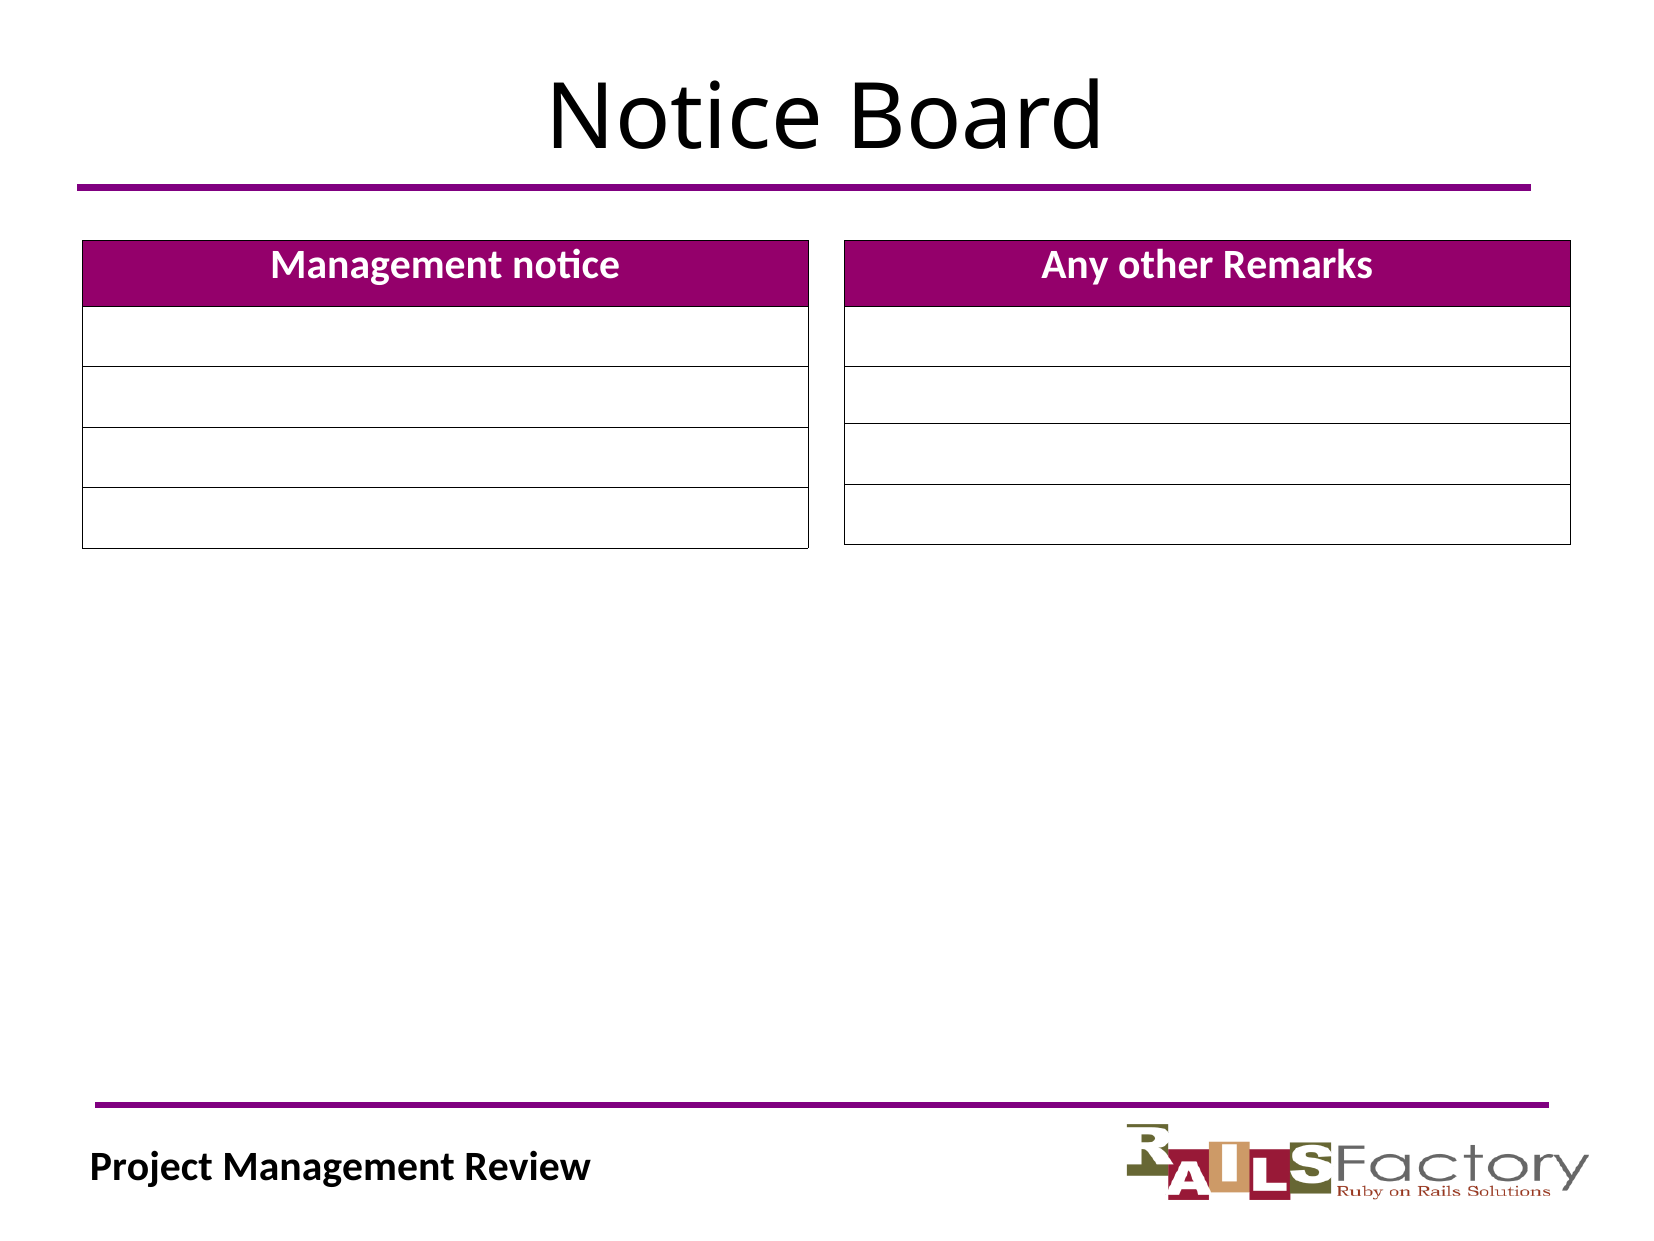

# Notice Board
| Management notice |
| --- |
| |
| |
| |
| |
| Any other Remarks |
| --- |
| |
| |
| |
| |